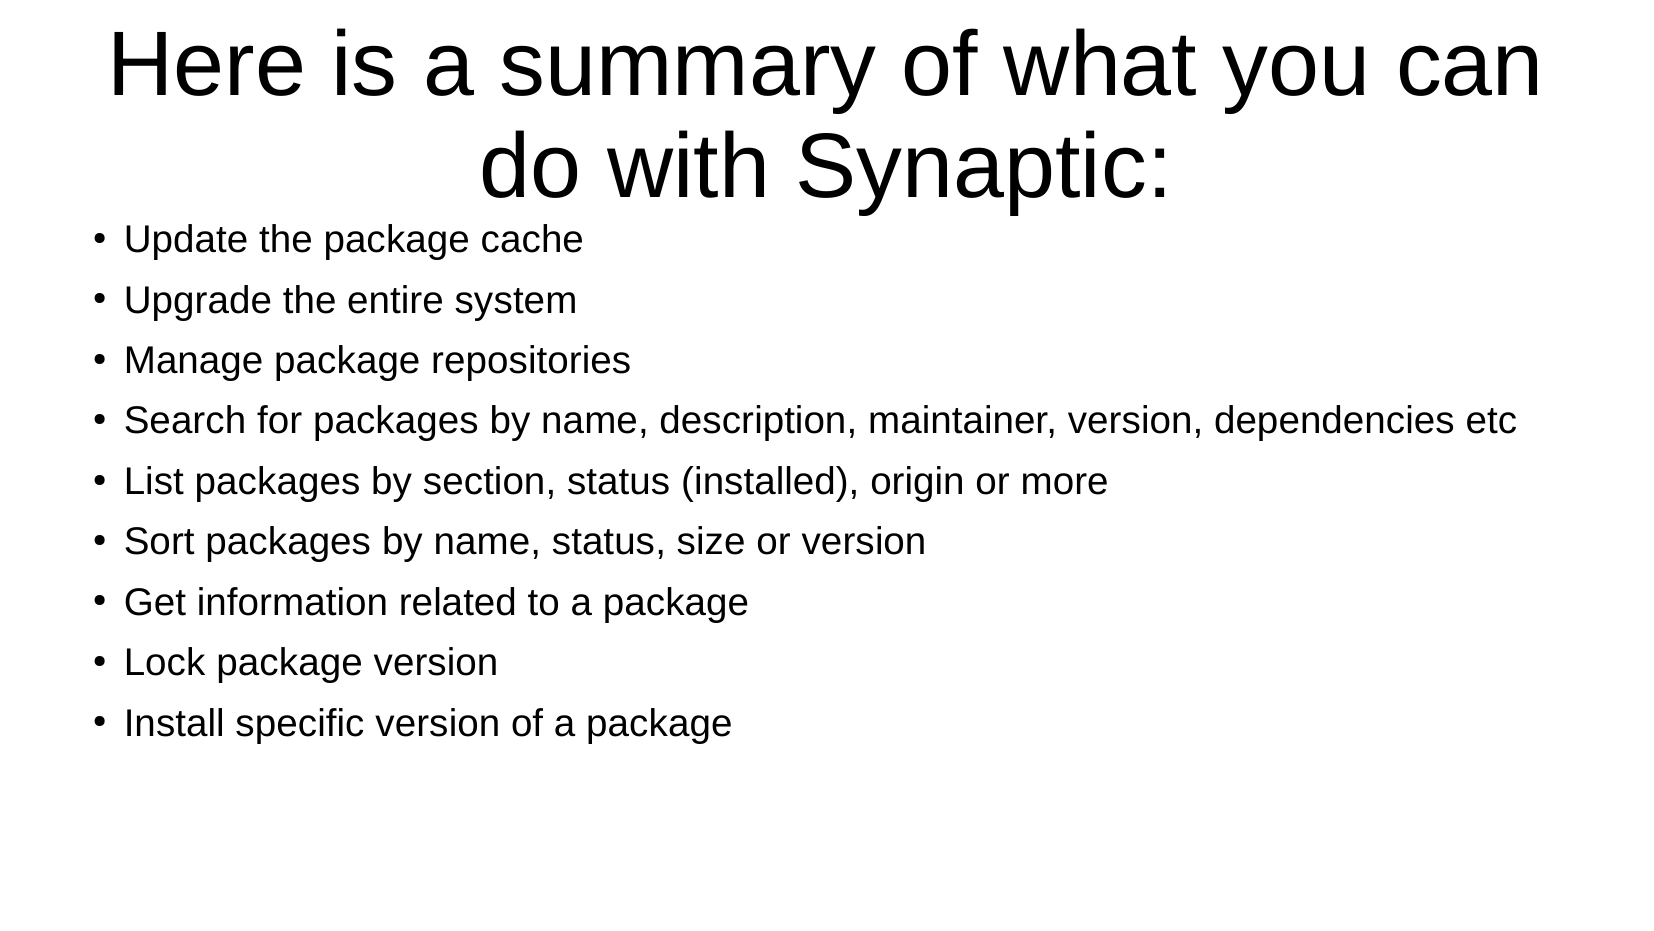

# Here is a summary of what you can do with Synaptic:
Update the package cache
Upgrade the entire system
Manage package repositories
Search for packages by name, description, maintainer, version, dependencies etc
List packages by section, status (installed), origin or more
Sort packages by name, status, size or version
Get information related to a package
Lock package version
Install specific version of a package